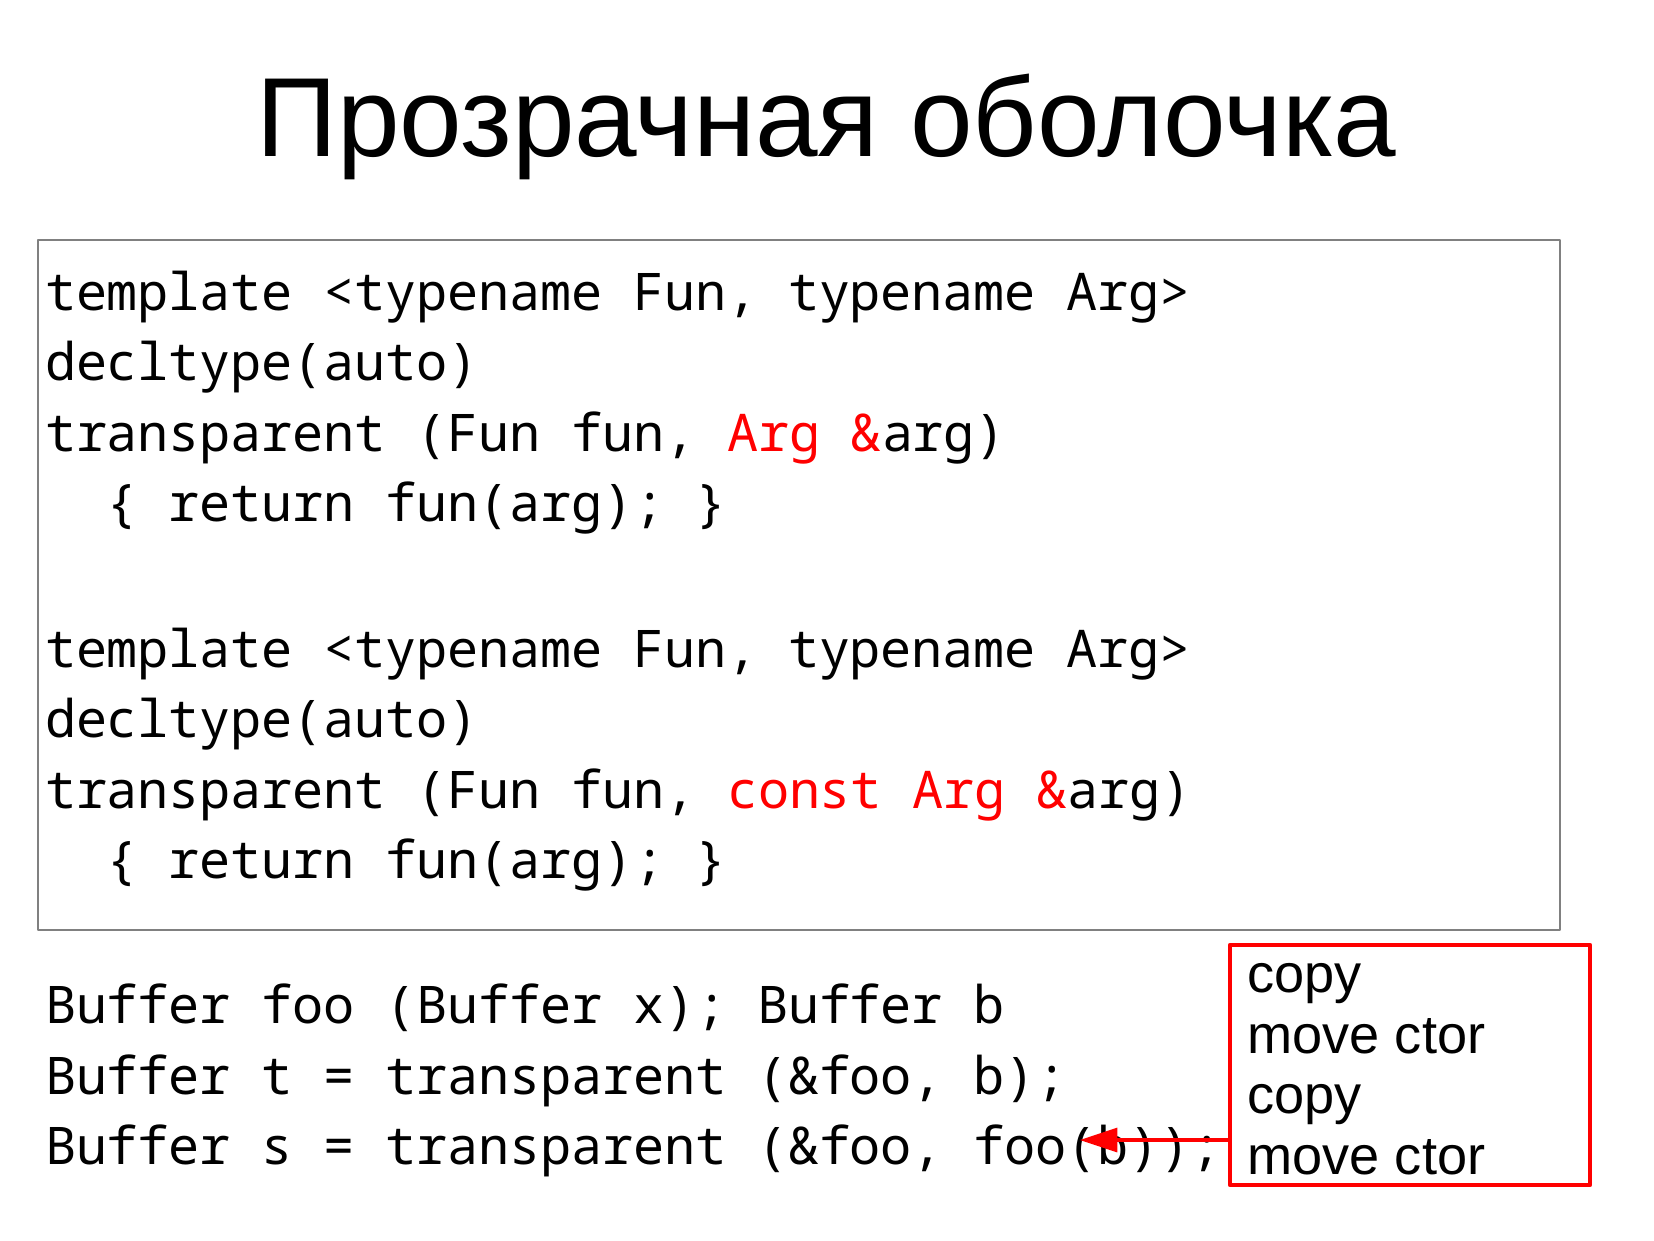

# Прозрачная оболочка
template <typename Fun, typename Arg>
decltype(auto)
transparent (Fun fun, Arg &arg)
 { return fun(arg); }
template <typename Fun, typename Arg>
decltype(auto)
transparent (Fun fun, const Arg &arg)
 { return fun(arg); }
Buffer foo (Buffer x); Buffer b
Buffer t = transparent (&foo, b);
Buffer s = transparent (&foo, foo(b));
copy
move ctor
copy
move ctor